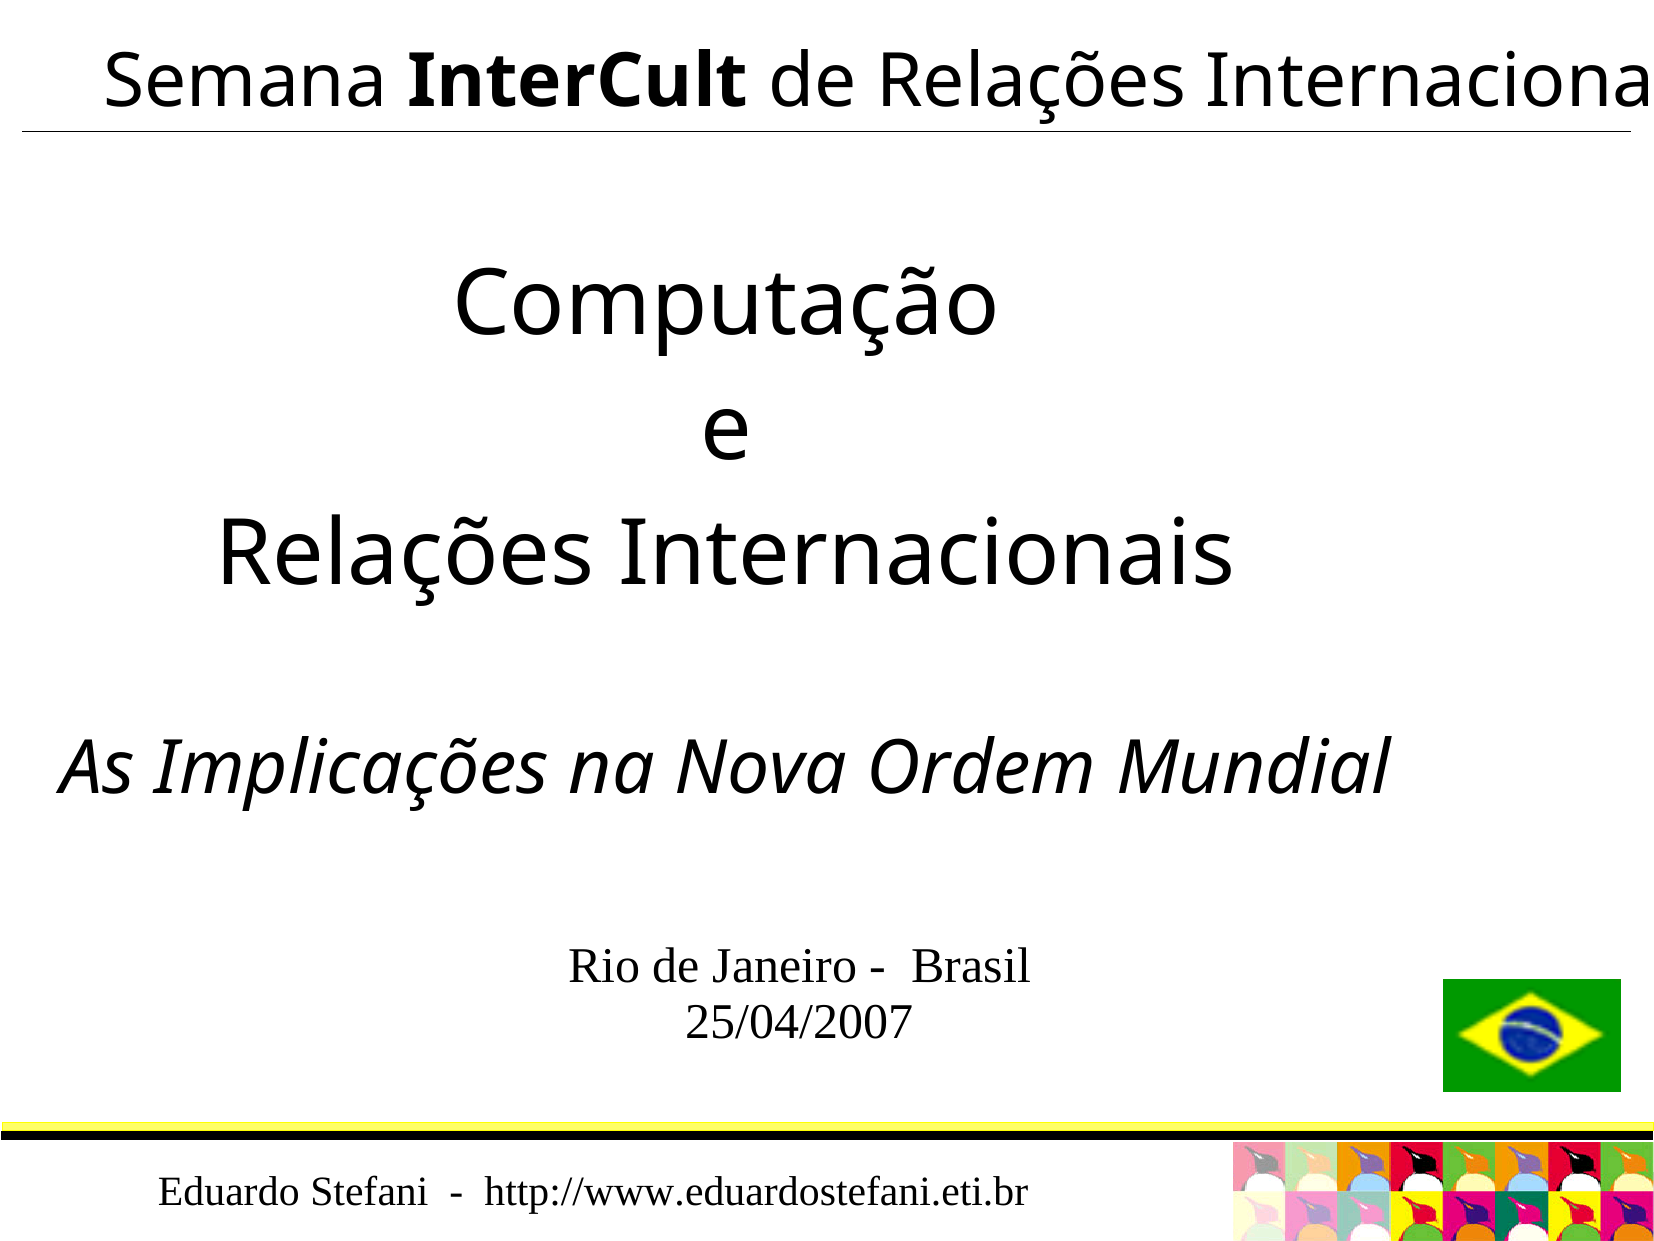

Semana InterCult de Relações Internacionais
Computação
e
Relações Internacionais
As Implicações na Nova Ordem Mundial
Rio de Janeiro - Brasil
25/04/2007
Eduardo Stefani - http://www.eduardostefani.eti.br